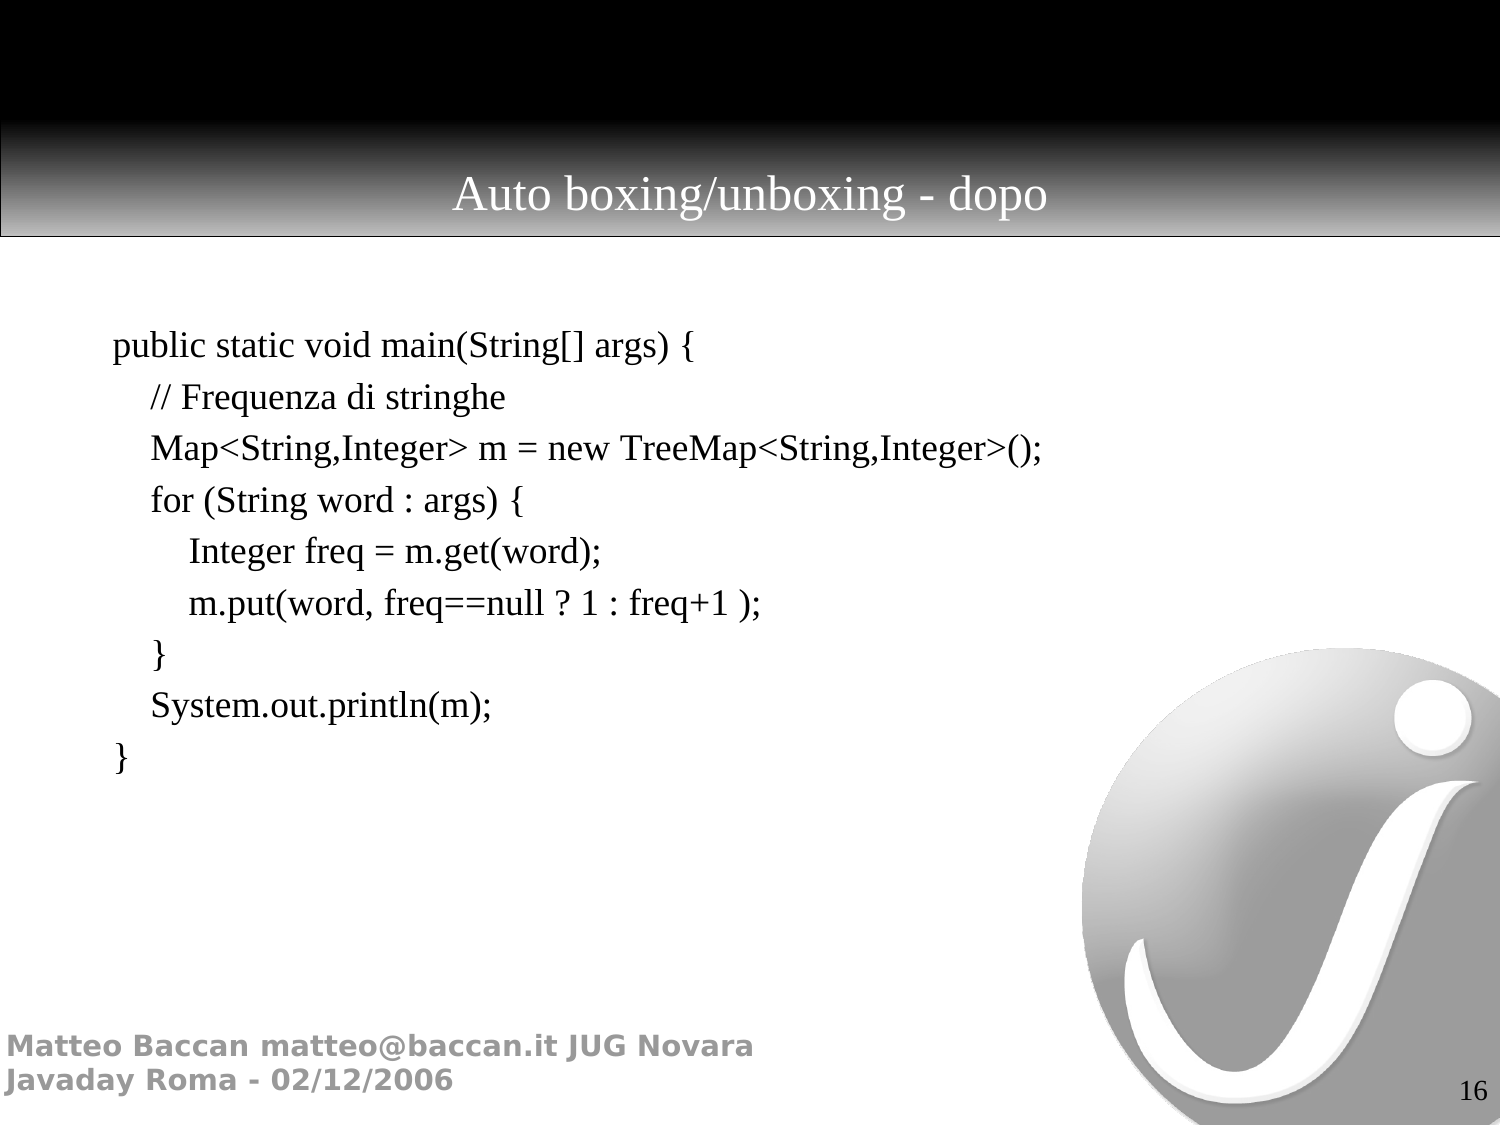

# Auto boxing/unboxing - dopo
public static void main(String[] args) {
 // Frequenza di stringhe
 Map<String,Integer> m = new TreeMap<String,Integer>();
 for (String word : args) {
 Integer freq = m.get(word);
 m.put(word, freq==null ? 1 : freq+1 );
 }
 System.out.println(m);
}